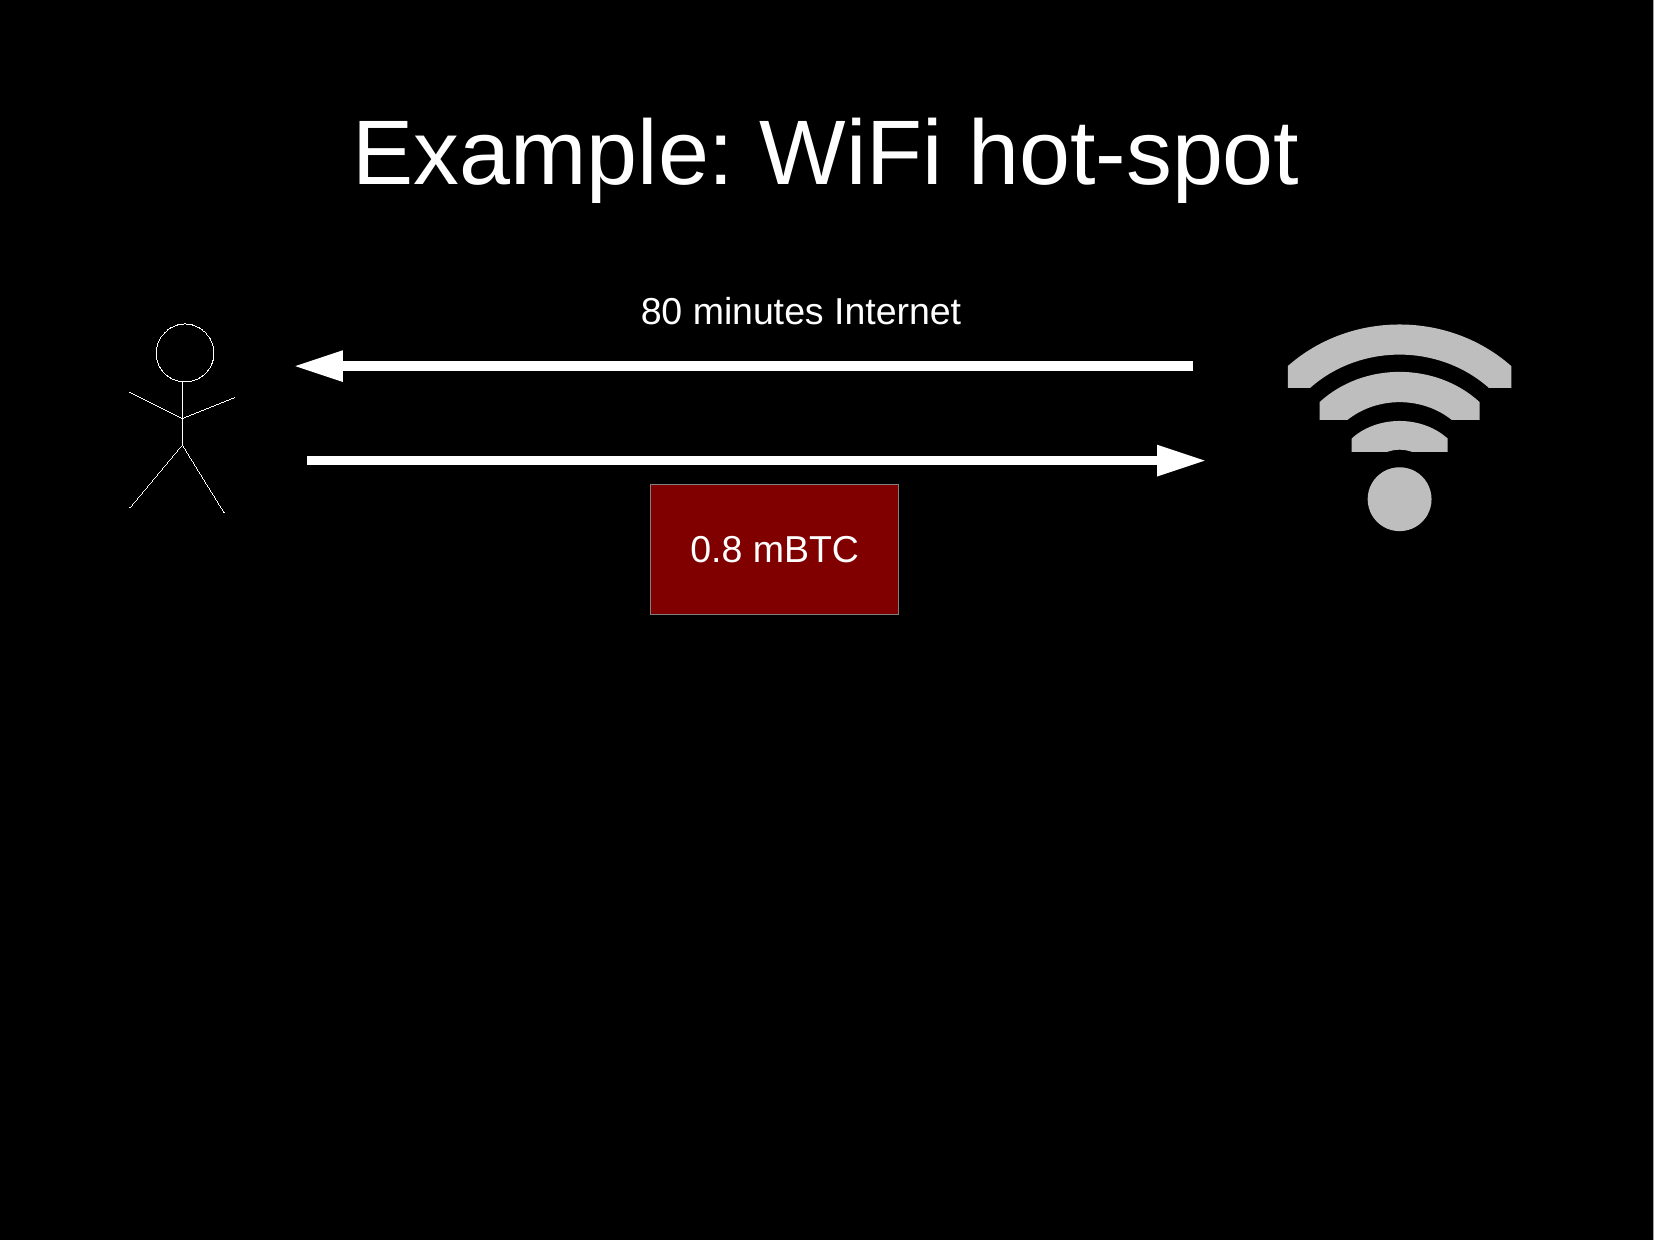

# Example: WiFi hot-spot
80 minutes Internet
0.8 mBTC